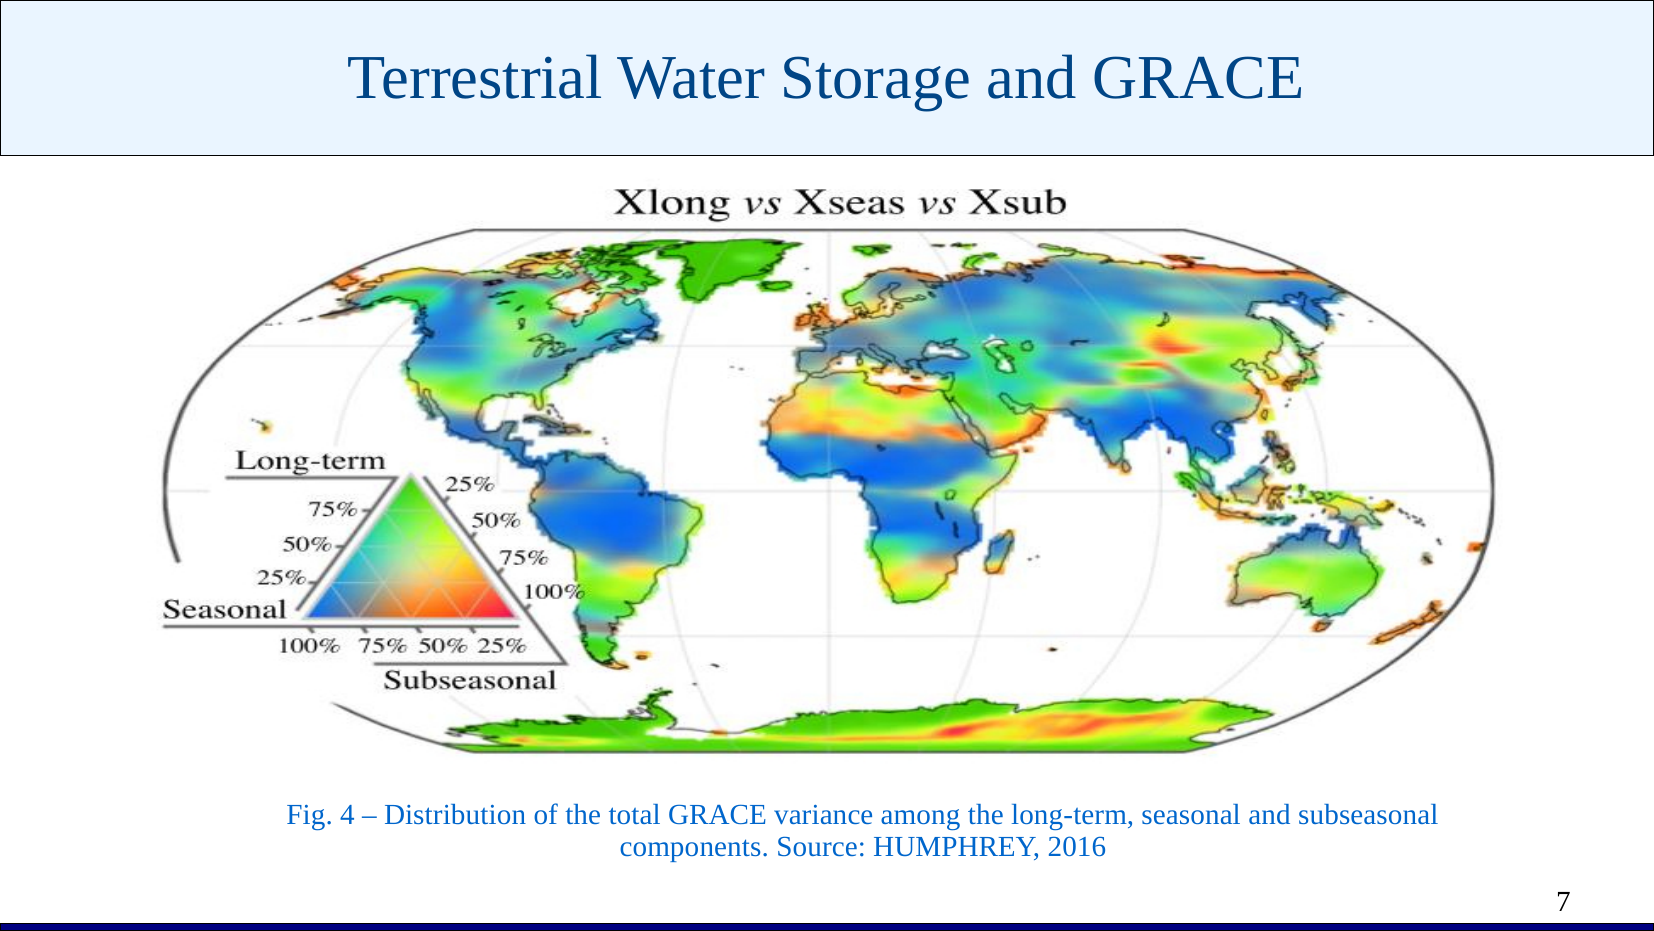

# Terrestrial Water Storage and GRACE
Fig. 4 – Distribution of the total GRACE variance among the long-term, seasonal and subseasonal components. Source: HUMPHREY, 2016
7